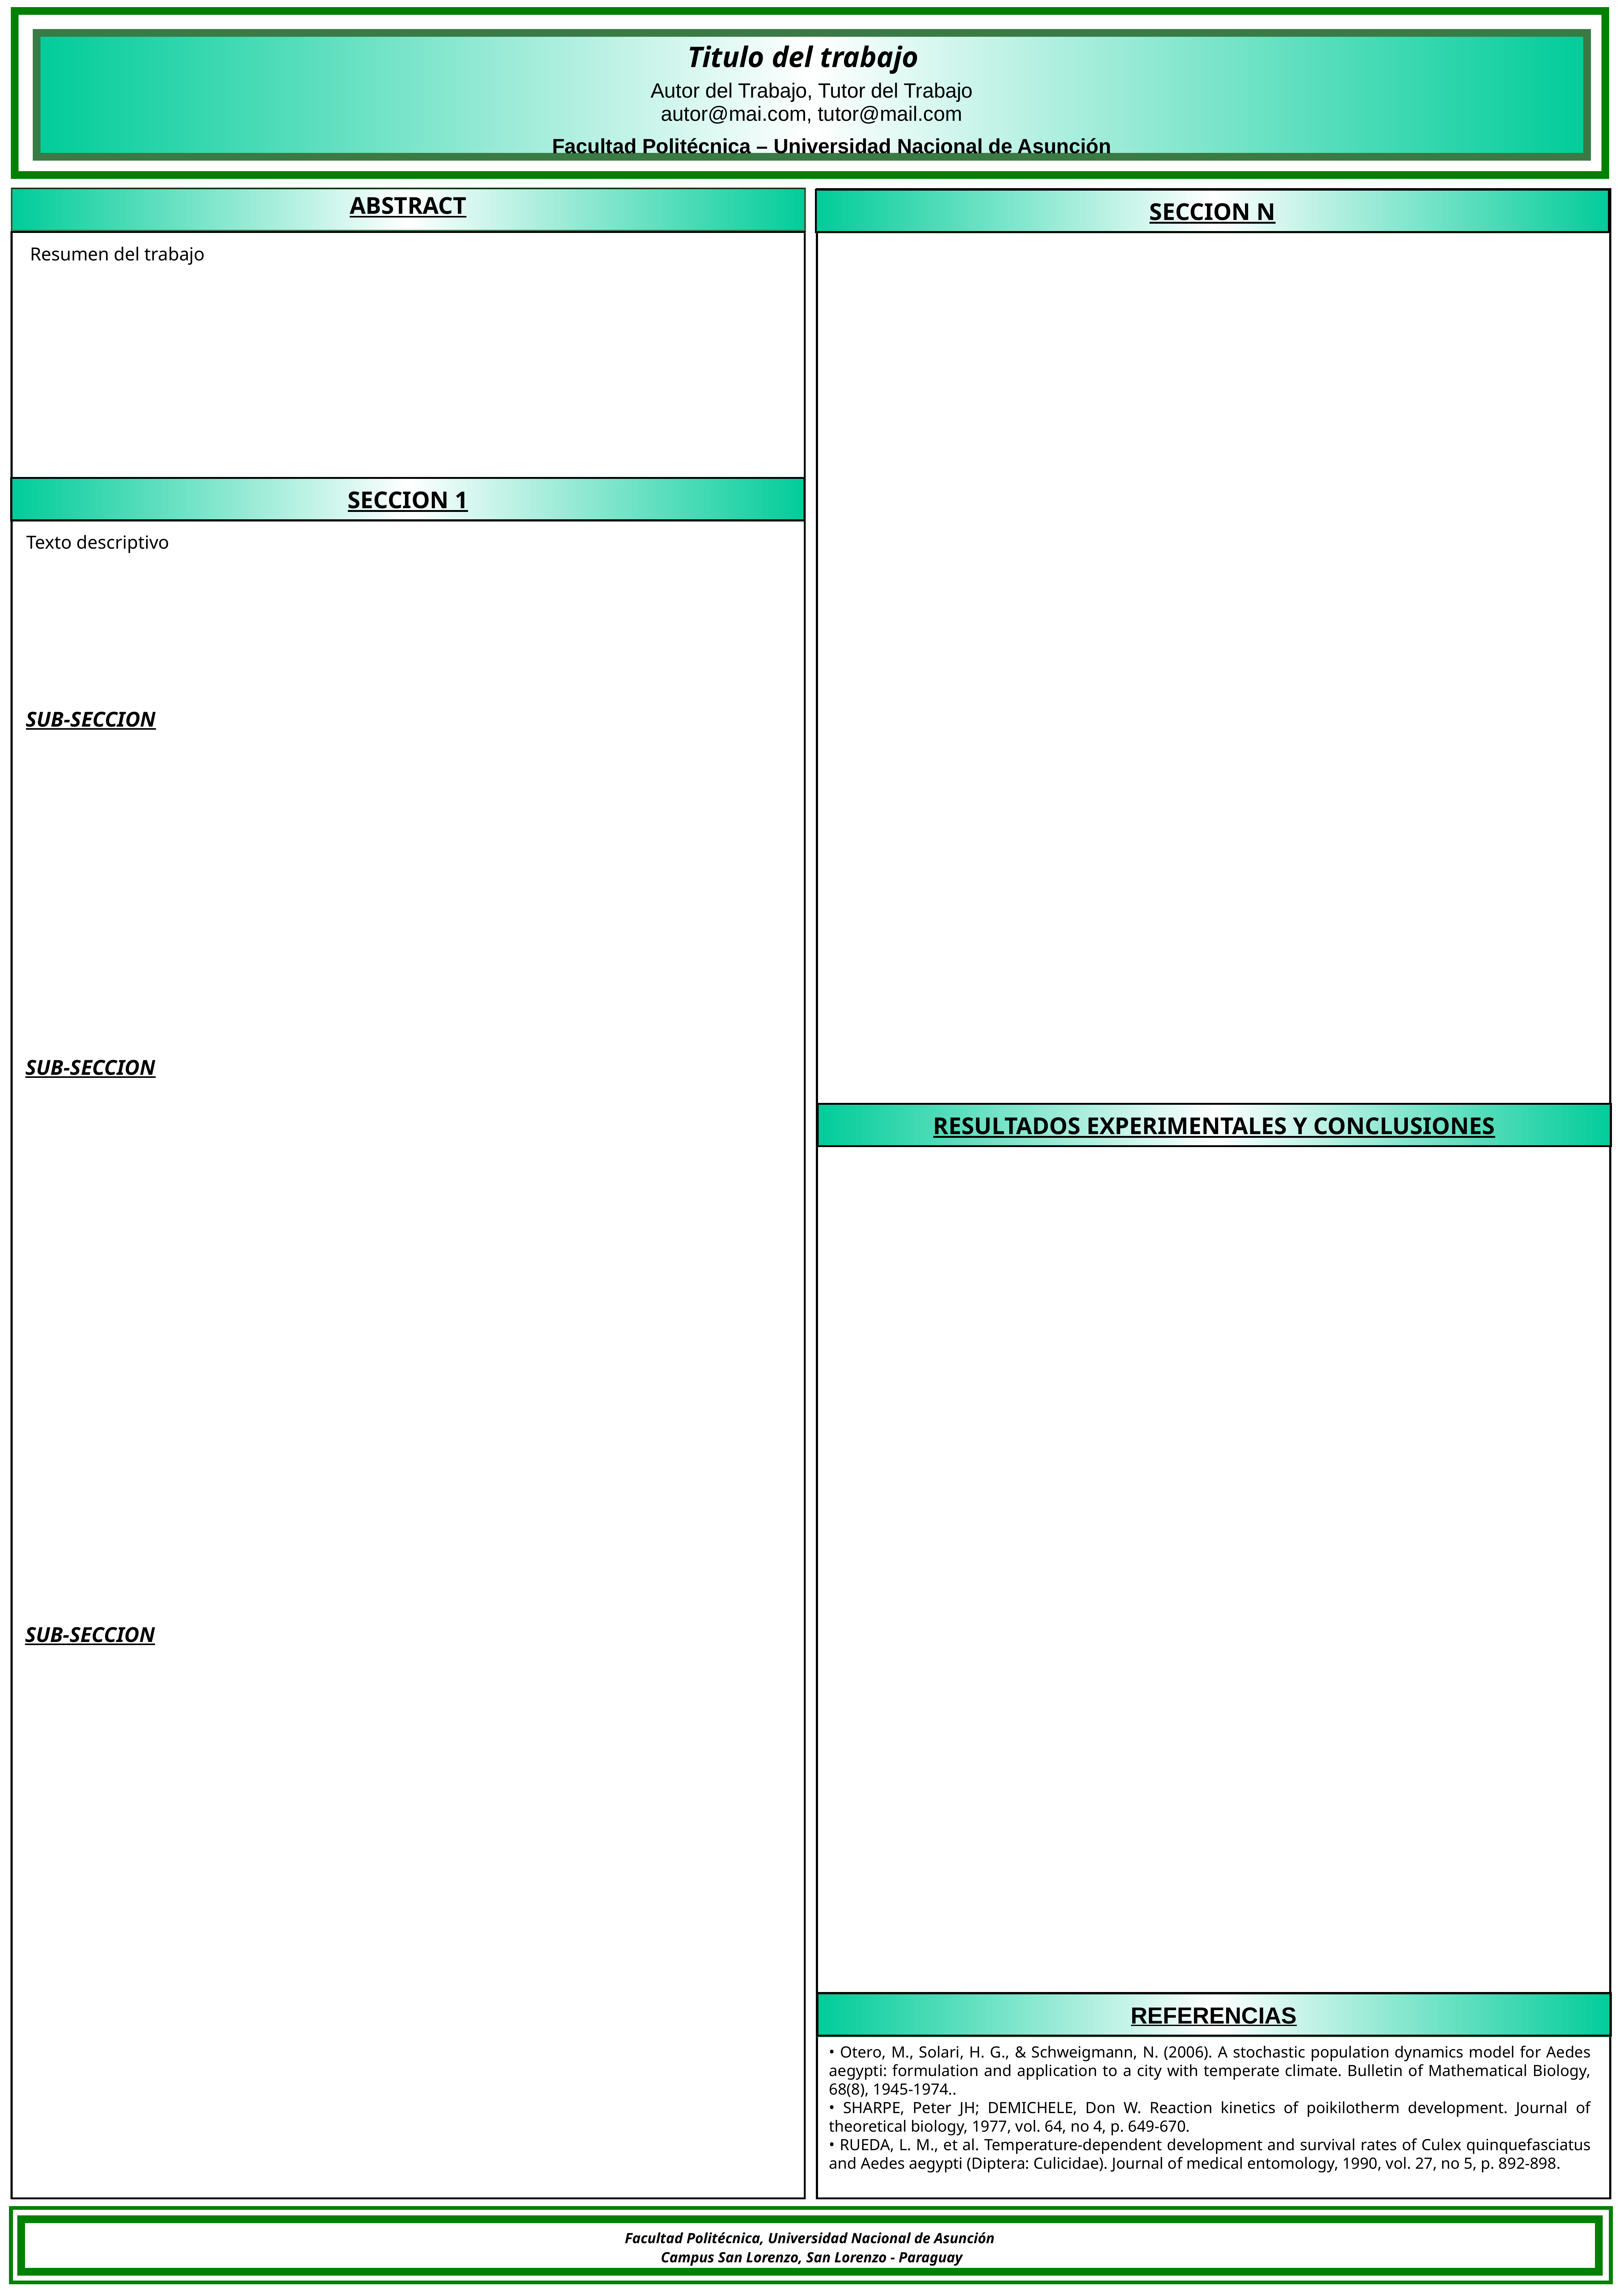

Titulo del trabajo
Autor del Trabajo, Tutor del Trabajo
autor@mai.com, tutor@mail.com
Facultad Politécnica – Universidad Nacional de Asunción
ABSTRACT
SECCION N
Resumen del trabajo
SECCION 1
Texto descriptivo
SUB-SECCION
SUB-SECCION
RESULTADOS EXPERIMENTALES Y CONCLUSIONES
SUB-SECCION
REFERENCIAS
 Otero, M., Solari, H. G., & Schweigmann, N. (2006). A stochastic population dynamics model for Aedes aegypti: formulation and application to a city with temperate climate. Bulletin of Mathematical Biology, 68(8), 1945-1974..
 SHARPE, Peter JH; DEMICHELE, Don W. Reaction kinetics of poikilotherm development. Journal of theoretical biology, 1977, vol. 64, no 4, p. 649-670.
 RUEDA, L. M., et al. Temperature-dependent development and survival rates of Culex quinquefasciatus and Aedes aegypti (Diptera: Culicidae). Journal of medical entomology, 1990, vol. 27, no 5, p. 892-898.
Facultad Politécnica, Universidad Nacional de Asunción
Campus San Lorenzo, San Lorenzo - Paraguay